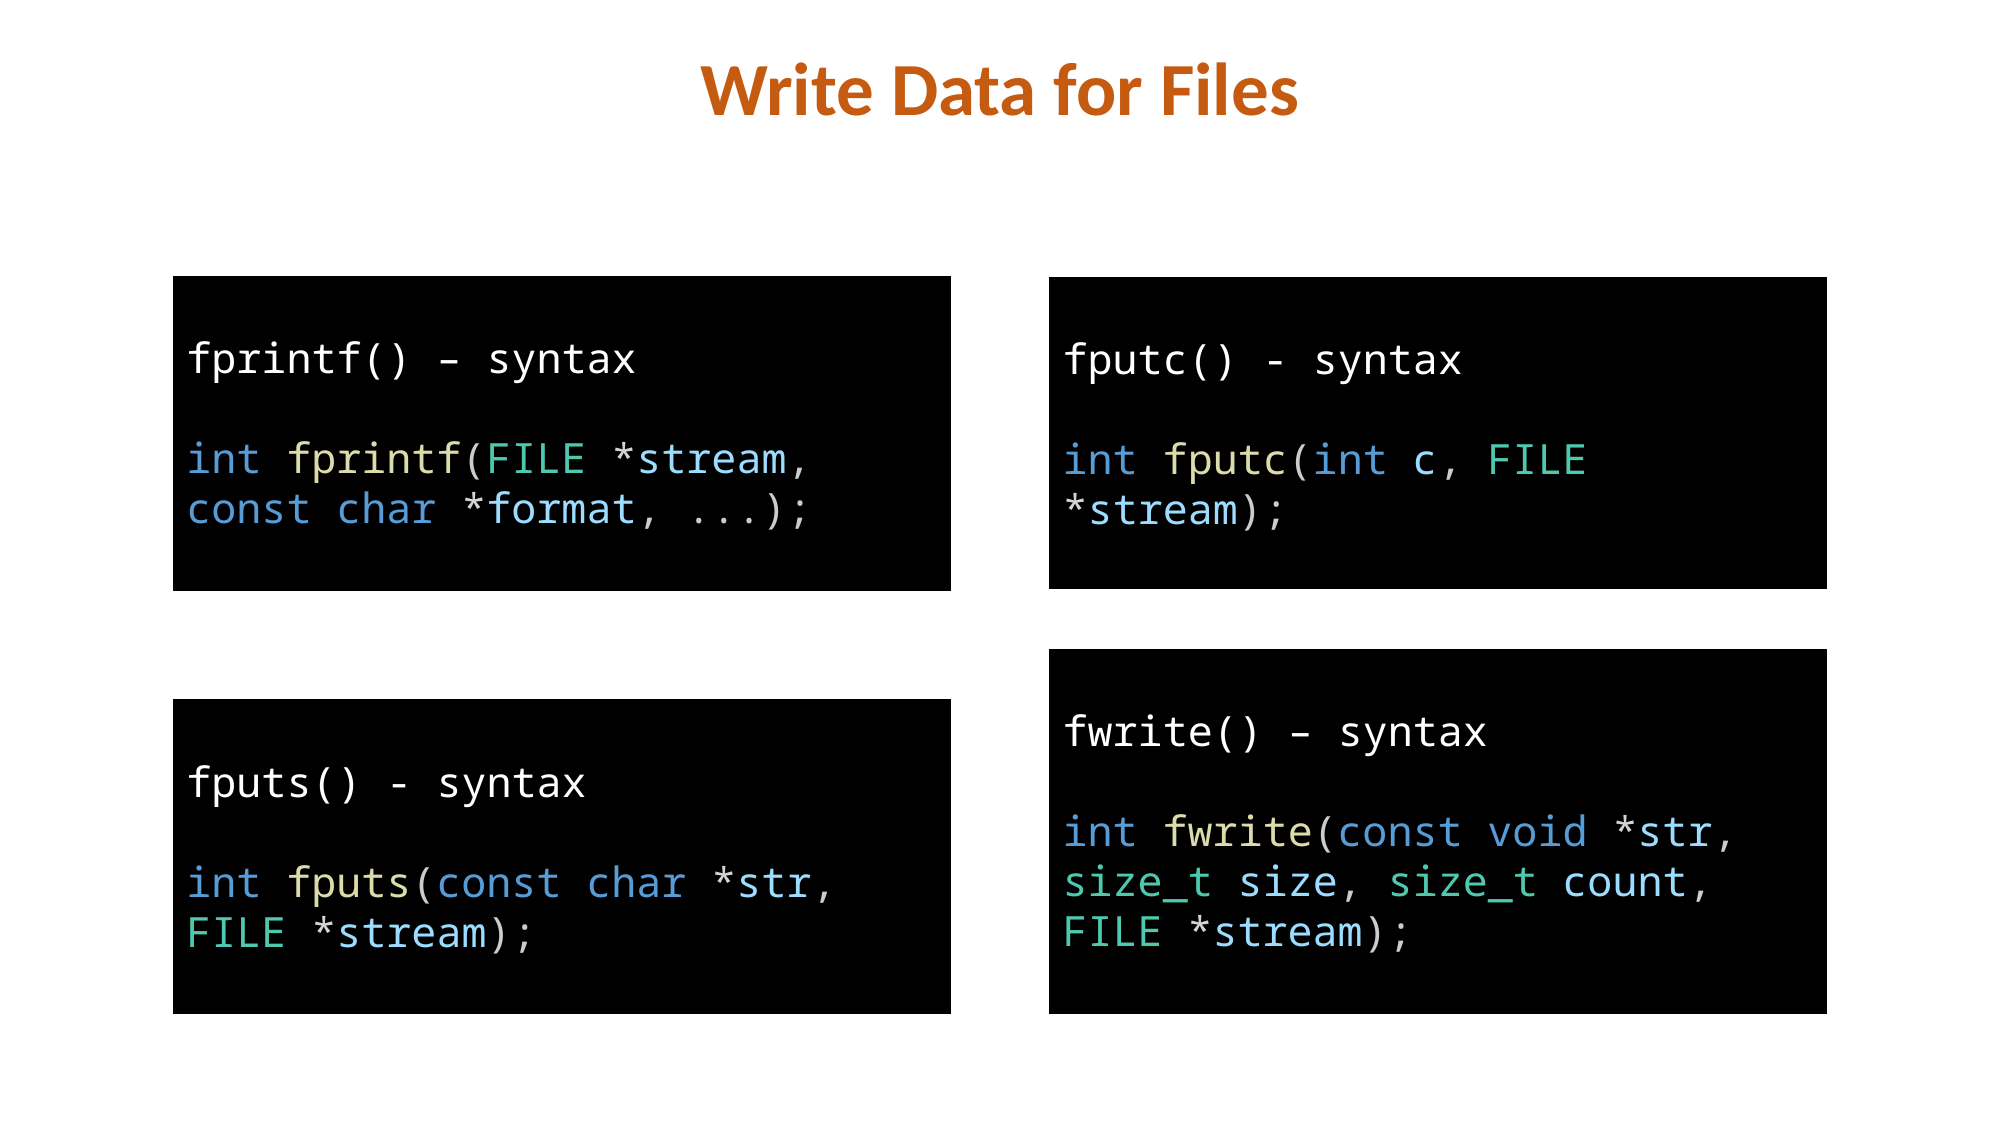

Write Data for Files
fprintf() – syntax
int fprintf(FILE *stream, const char *format, ...);
fputc() - syntax
int fputc(int c, FILE *stream);
fwrite() – syntax
int fwrite(const void *str, size_t size, size_t count, FILE *stream);
fputs() - syntax
int fputs(const char *str, FILE *stream);